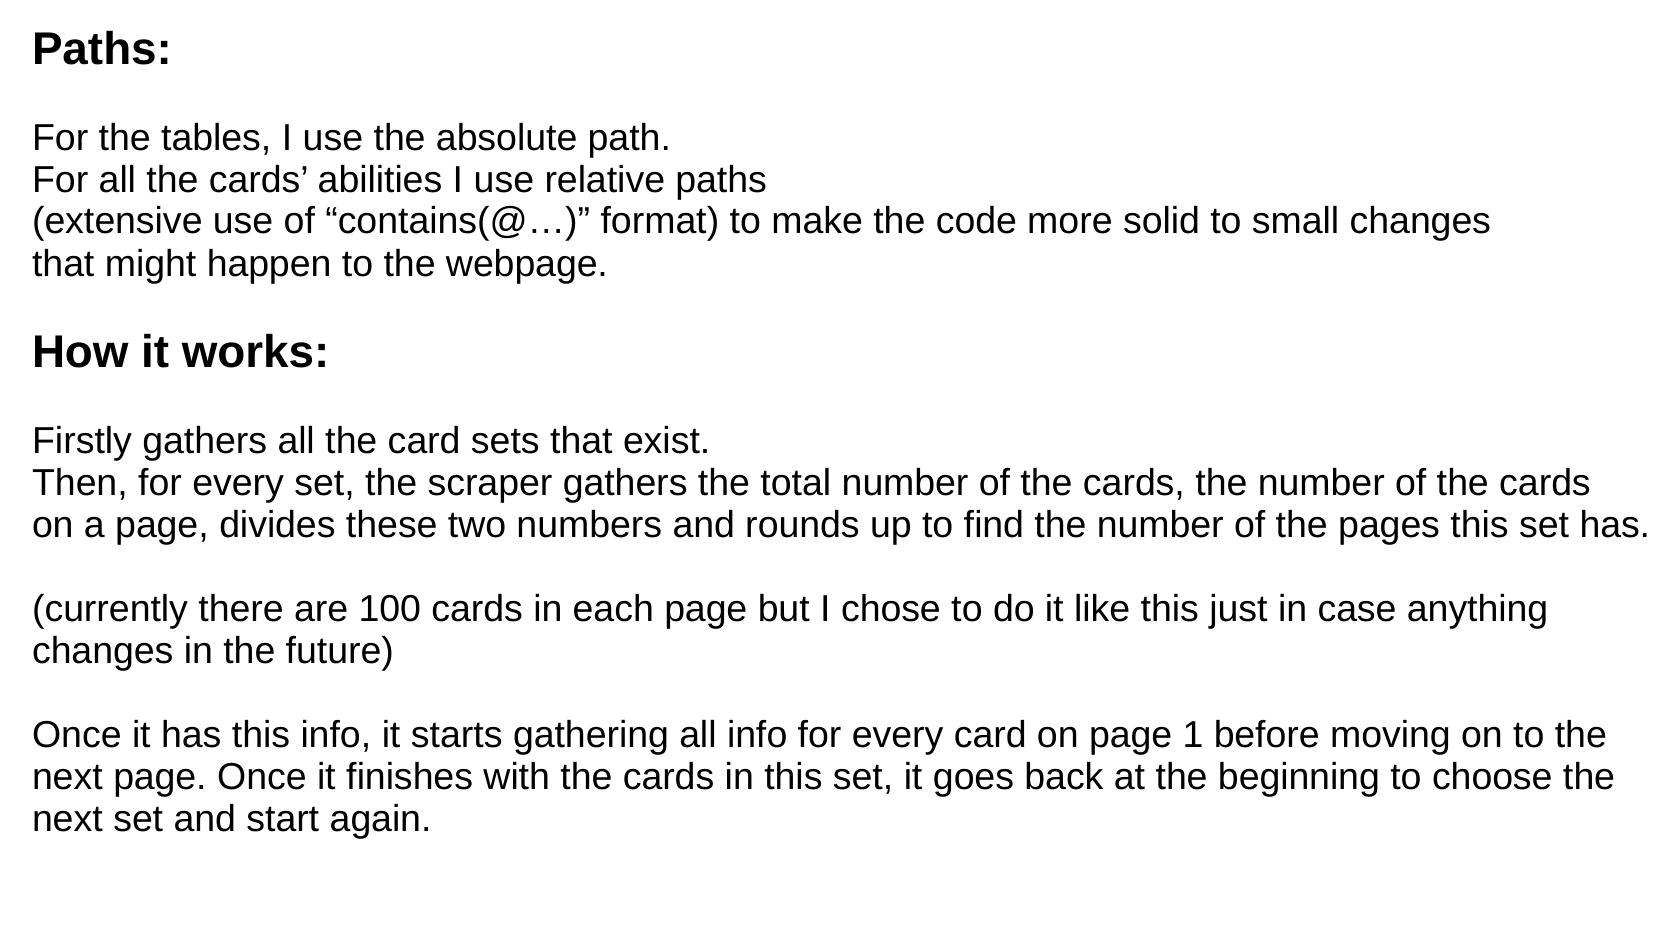

Paths:
For the tables, I use the absolute path.
For all the cards’ abilities I use relative paths
(extensive use of “contains(@…)” format) to make the code more solid to small changes
that might happen to the webpage.
How it works:
Firstly gathers all the card sets that exist.
Then, for every set, the scraper gathers the total number of the cards, the number of the cards
on a page, divides these two numbers and rounds up to find the number of the pages this set has.
(currently there are 100 cards in each page but I chose to do it like this just in case anything
changes in the future)
Once it has this info, it starts gathering all info for every card on page 1 before moving on to the
next page. Once it finishes with the cards in this set, it goes back at the beginning to choose the
next set and start again.